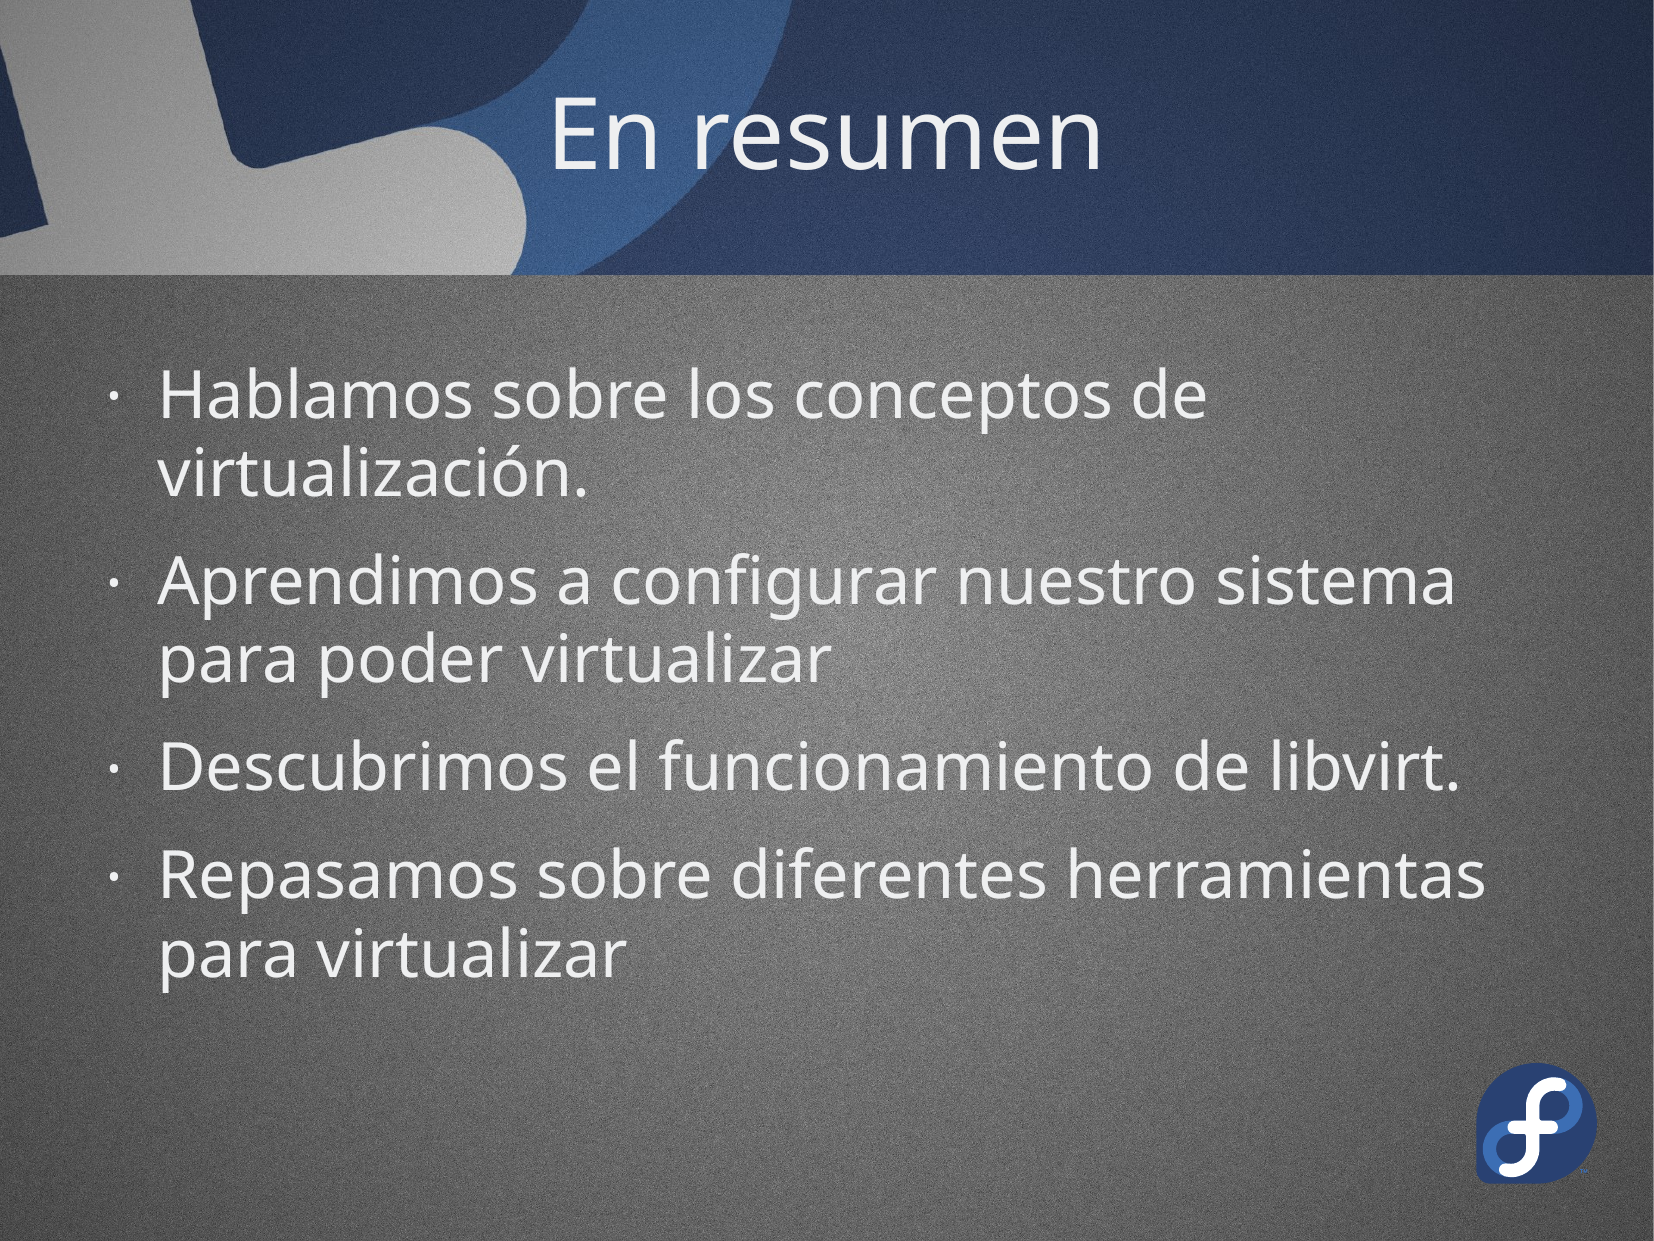

En resumen
Hablamos sobre los conceptos de virtualización.
Aprendimos a configurar nuestro sistema para poder virtualizar
Descubrimos el funcionamiento de libvirt.
Repasamos sobre diferentes herramientas para virtualizar